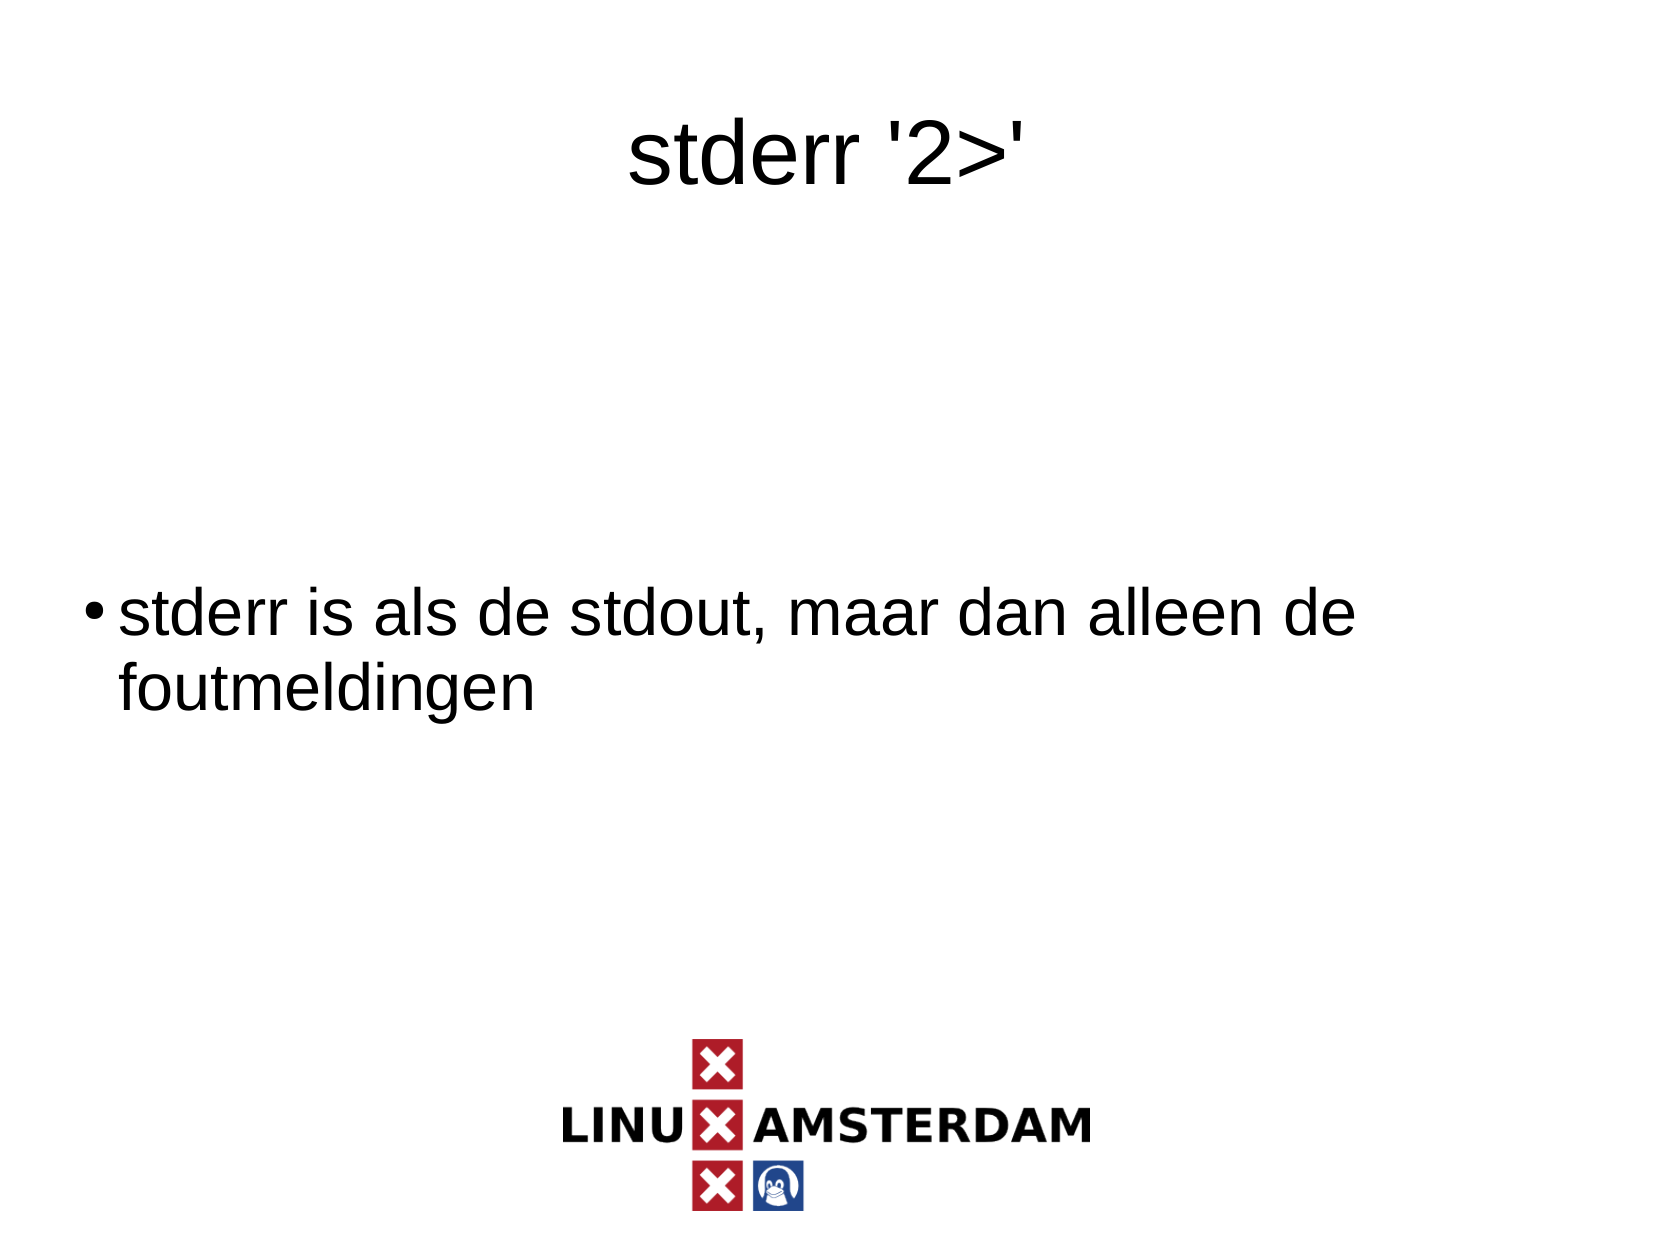

# stderr '2>'
stderr is als de stdout, maar dan alleen de foutmeldingen